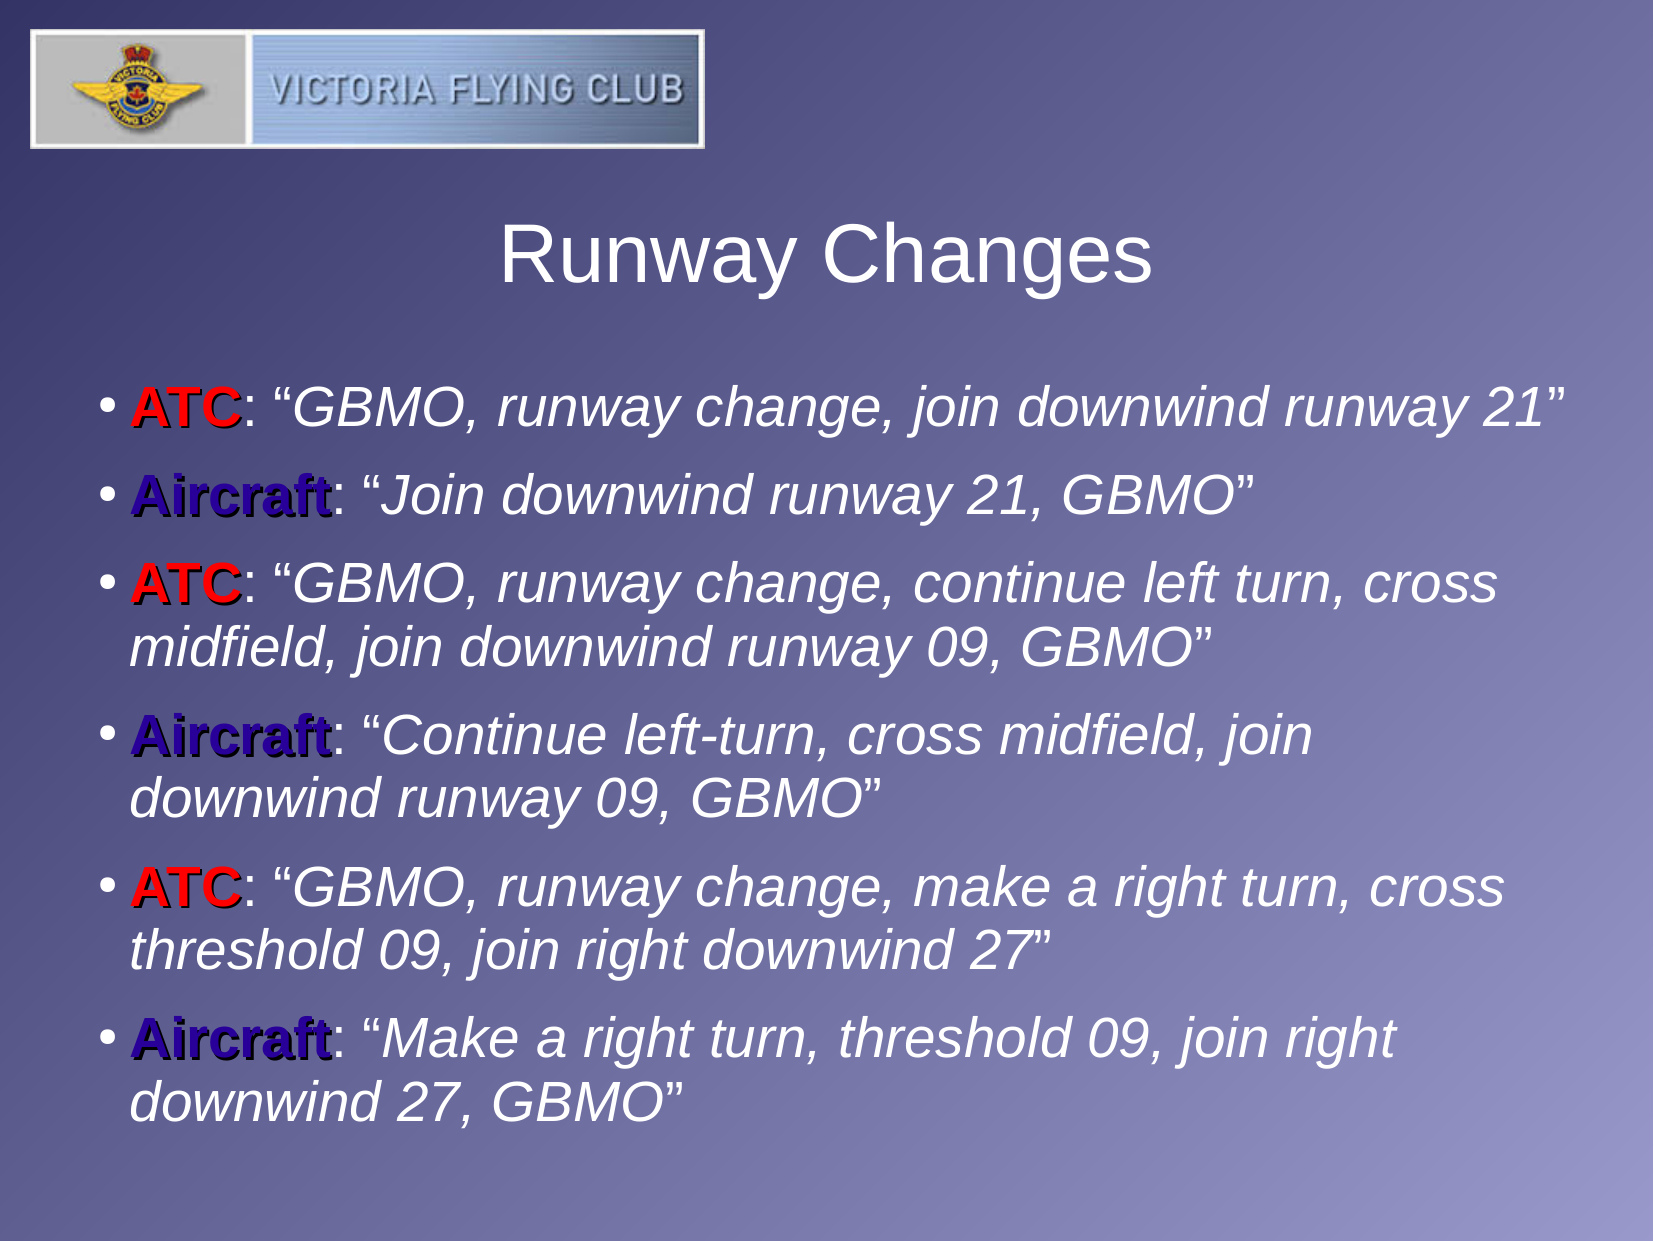

# Runway Changes
ATC: “GBMO, runway change, join downwind runway 21”
Aircraft: “Join downwind runway 21, GBMO”
ATC: “GBMO, runway change, continue left turn, cross midfield, join downwind runway 09, GBMO”
Aircraft: “Continue left-turn, cross midfield, join downwind runway 09, GBMO”
ATC: “GBMO, runway change, make a right turn, cross threshold 09, join right downwind 27”
Aircraft: “Make a right turn, threshold 09, join right downwind 27, GBMO”